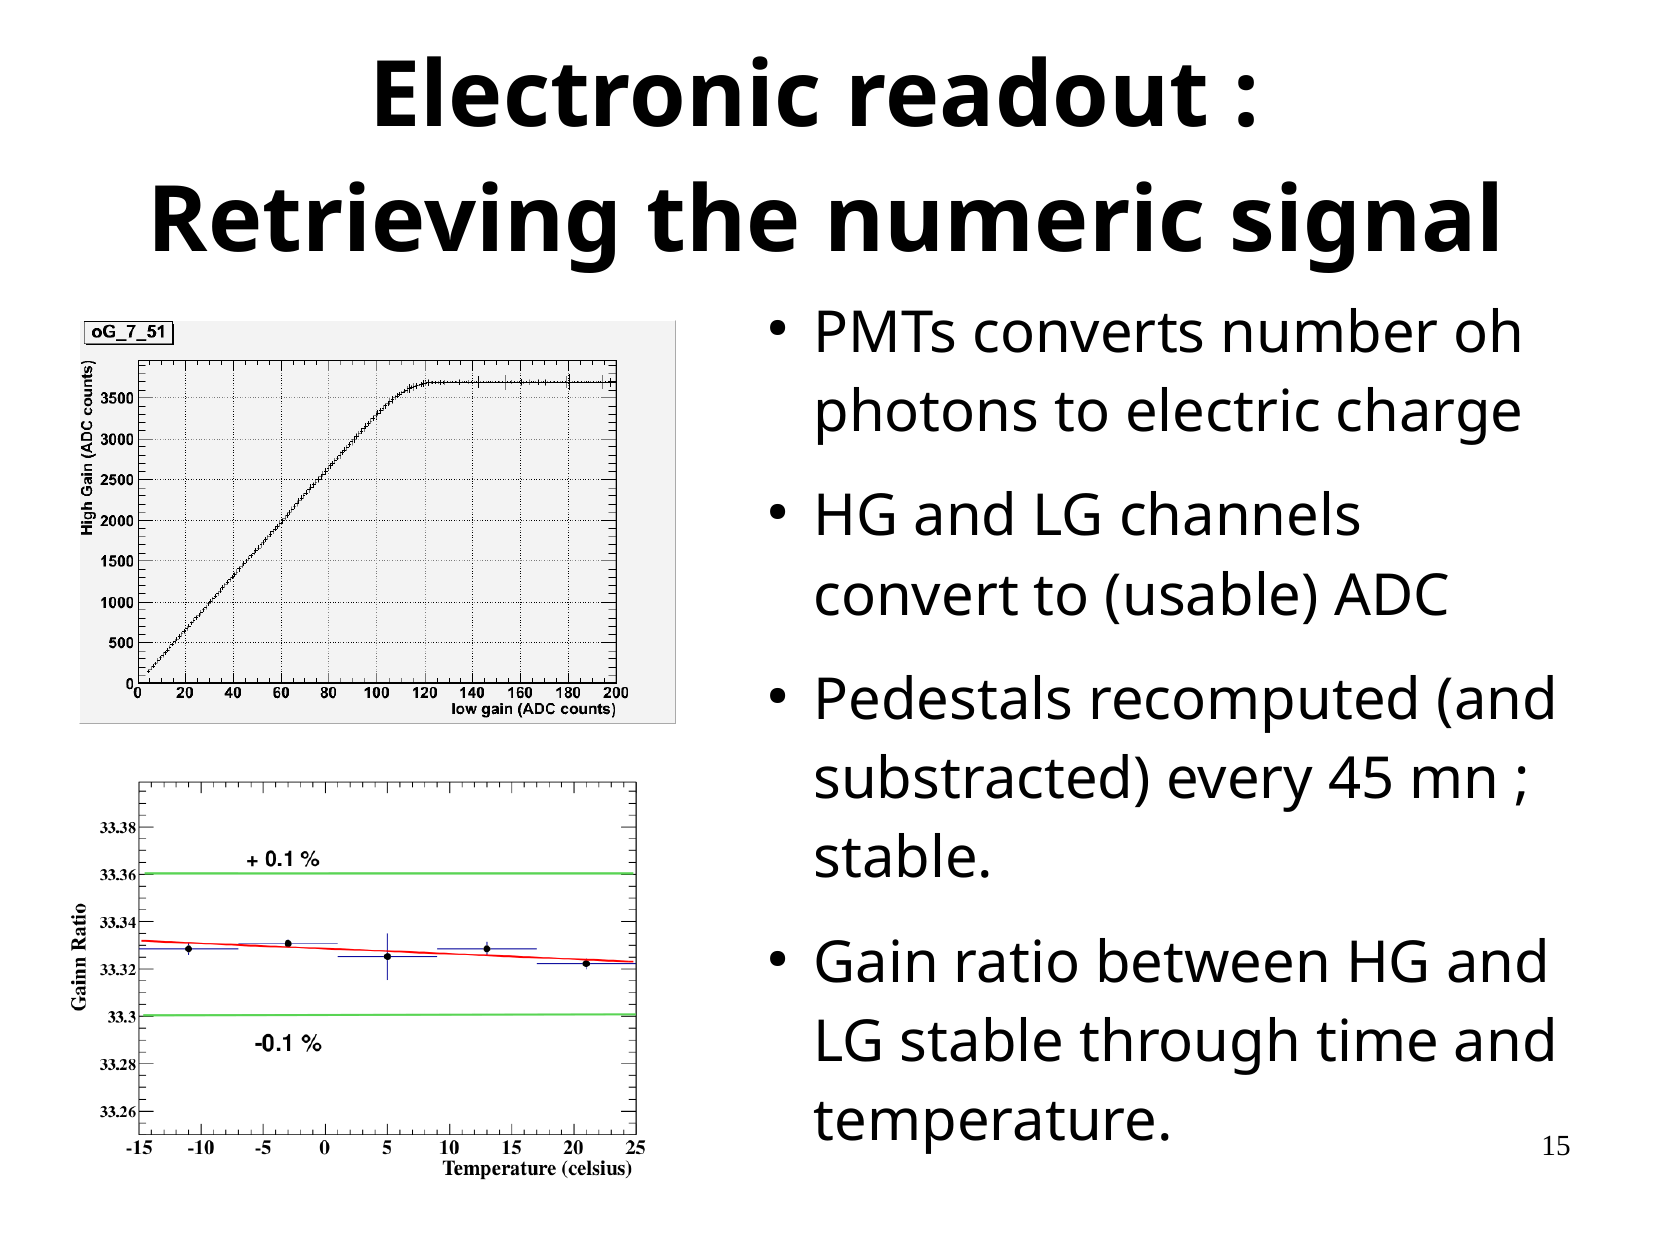

# Electronic readout : Retrieving the numeric signal
PMTs converts number oh photons to electric charge
HG and LG channels convert to (usable) ADC
Pedestals recomputed (and substracted) every 45 mn ; stable.
Gain ratio between HG and LG stable through time and temperature.
15